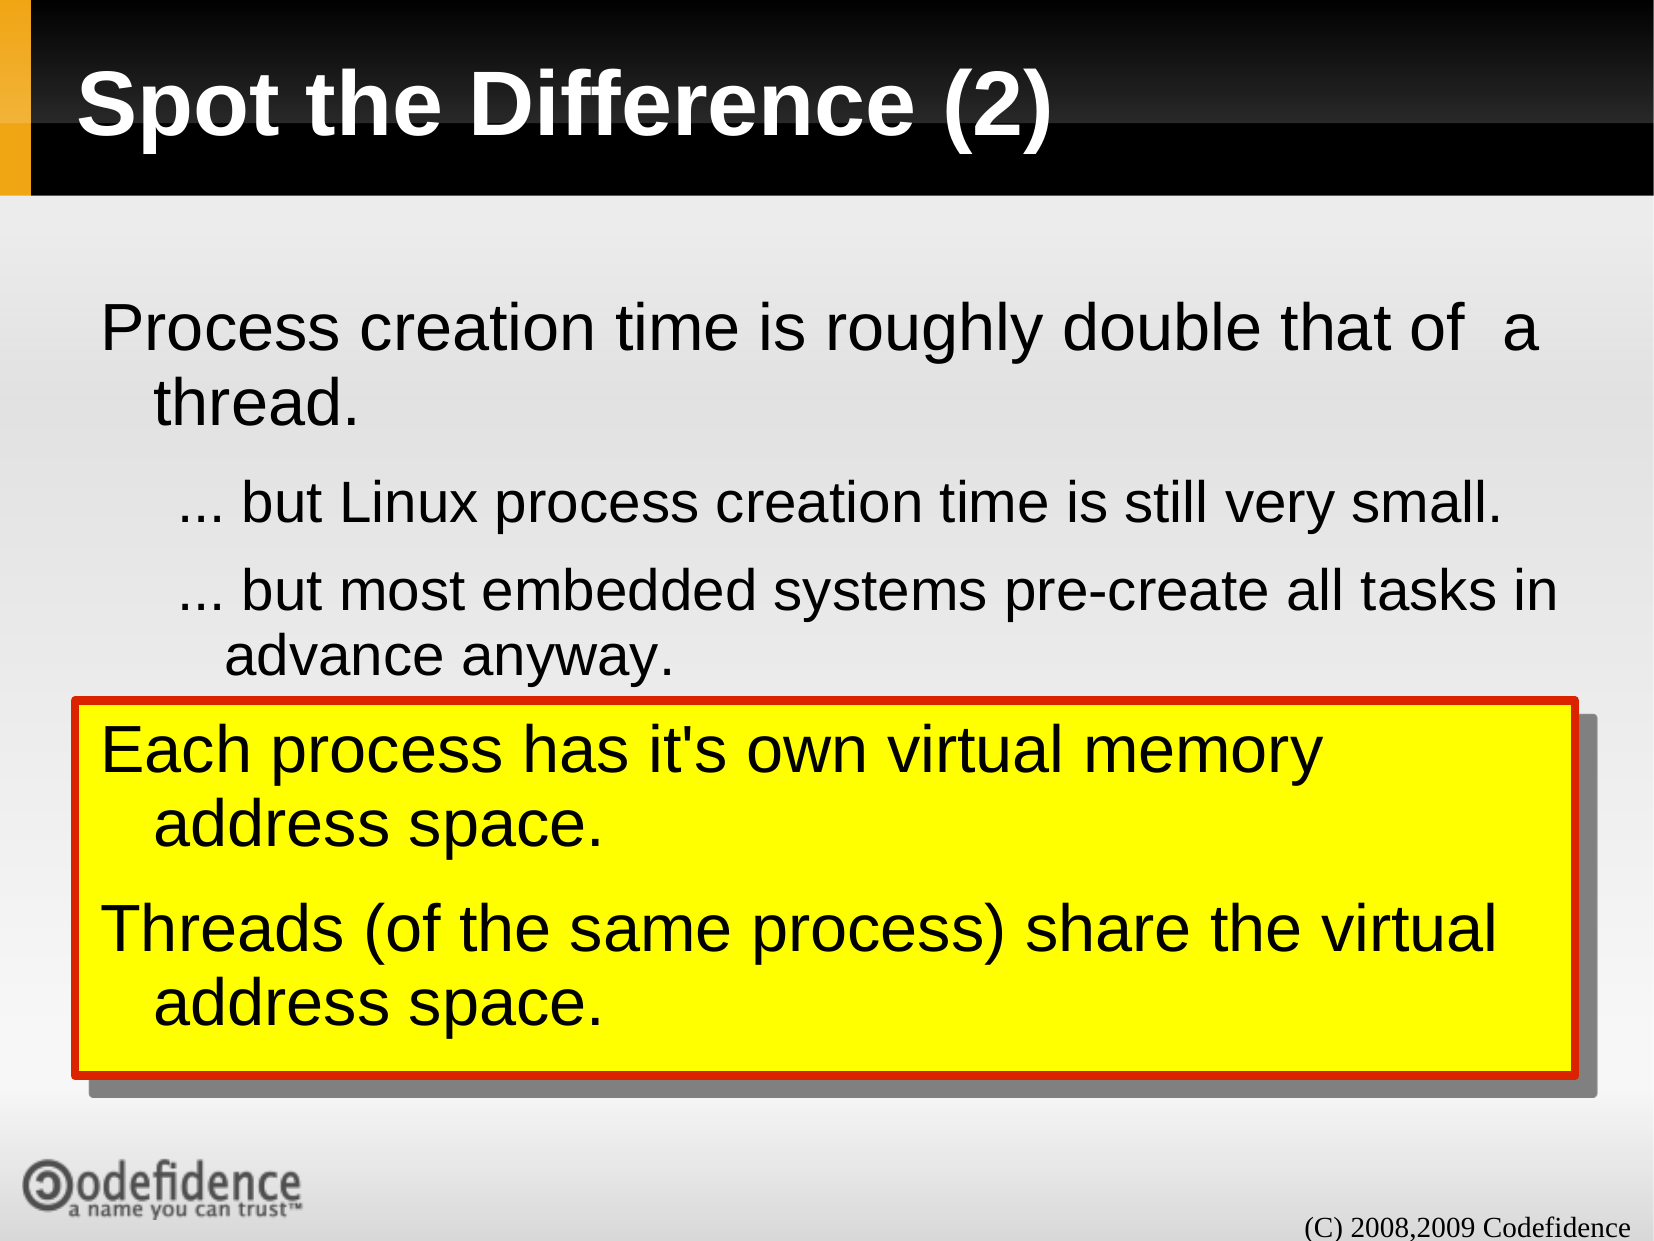

# Spot the Difference (2)
Process creation time is roughly double that of a thread.
... but Linux process creation time is still very small.
... but most embedded systems pre-create all tasks in advance anyway.
Each process has it's own virtual memory address space.
Threads (of the same process) share the virtual address space.